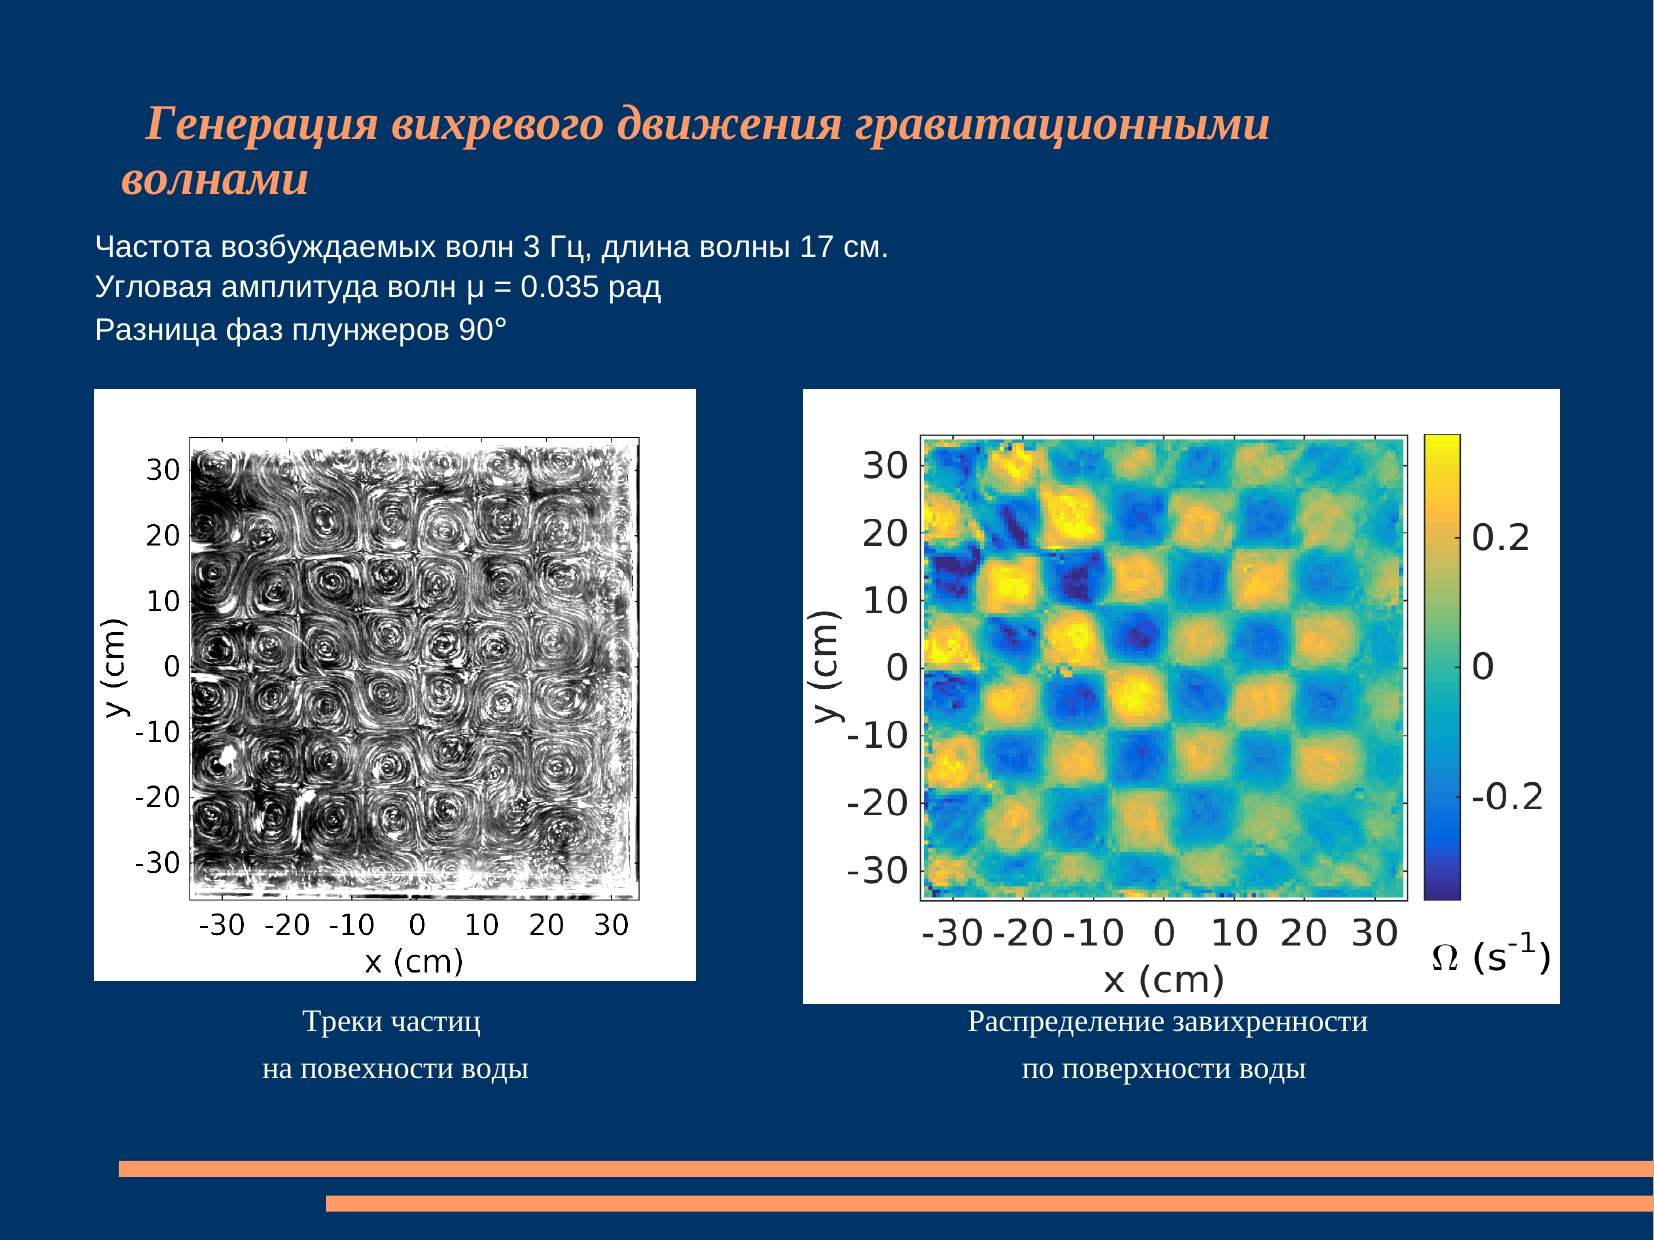

# Генерация вихревого движения гравитационными волнами
Частота возбуждаемых волн 3 Гц, длина волны 17 см.
Угловая амплитуда волн μ = 0.035 рад
Разница фаз плунжеров 90°
Треки частиц
на повехности воды
Распределение завихренности
по поверхности воды